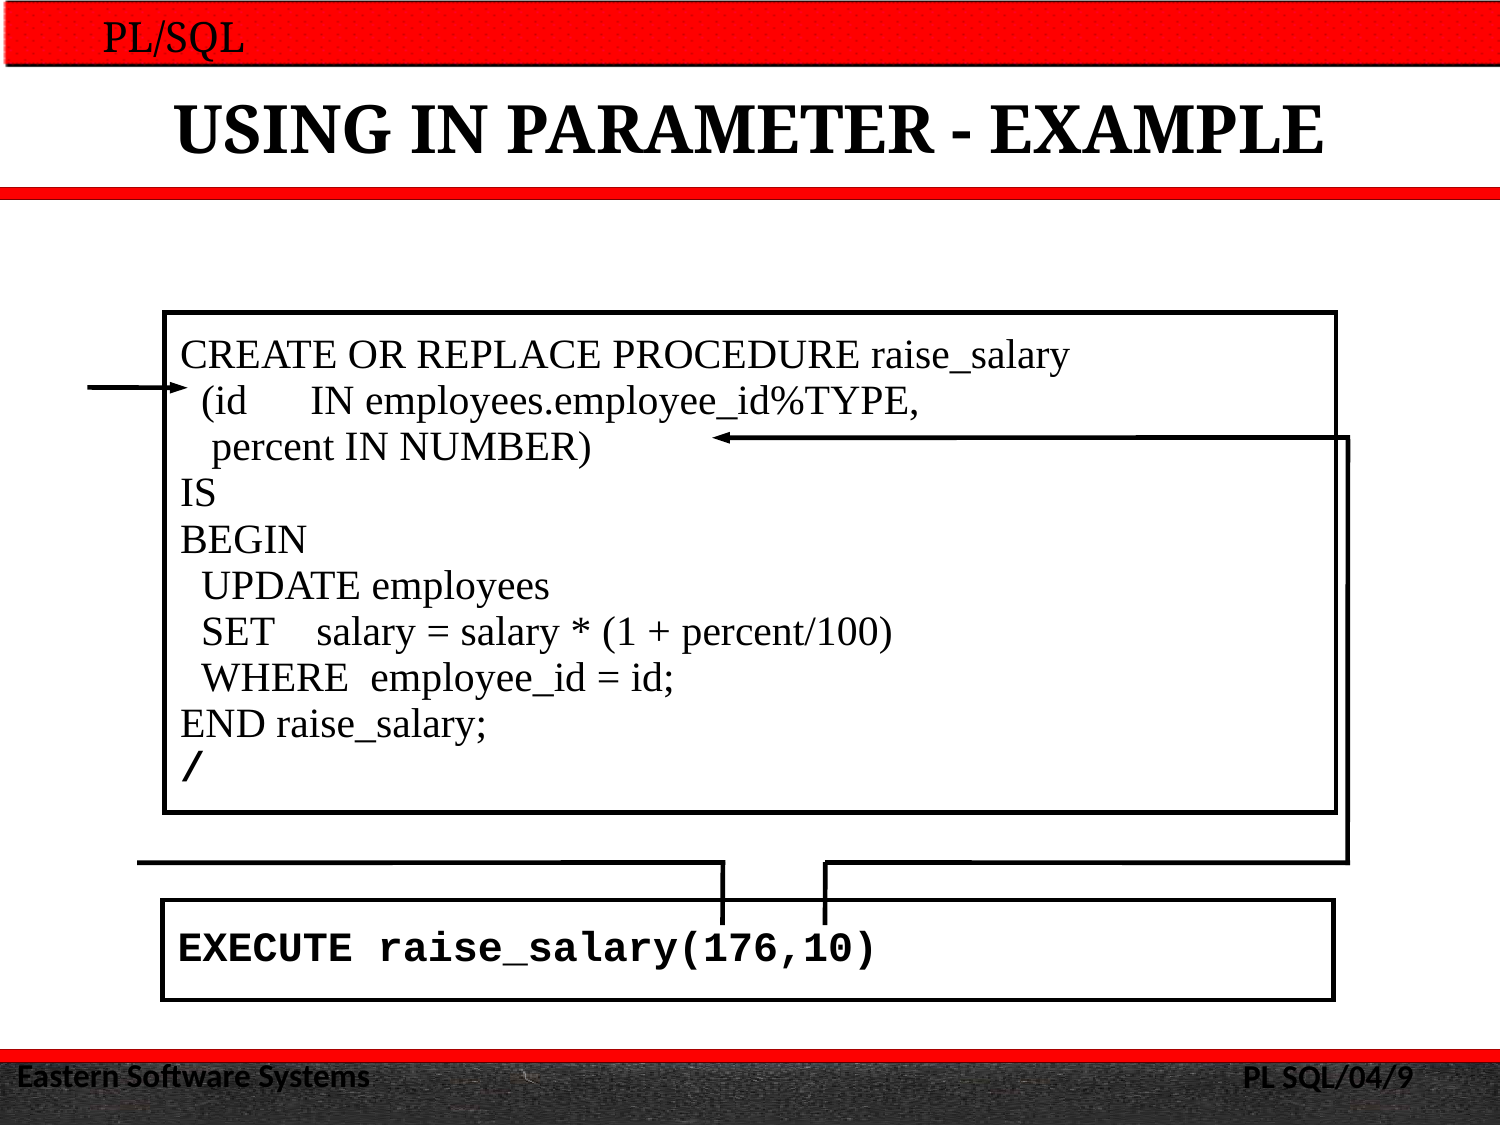

PL/SQL
USING IN PARAMETER - EXAMPLE
CREATE OR REPLACE PROCEDURE raise_salary
 (id IN employees.employee_id%TYPE,
 percent IN NUMBER)
IS
BEGIN
 UPDATE employees
 SET salary = salary * (1 + percent/100)
 WHERE employee_id = id;
END raise_salary;
/
EXECUTE raise_salary(176,10)
Eastern Software Systems
				 PL SQL/04/9